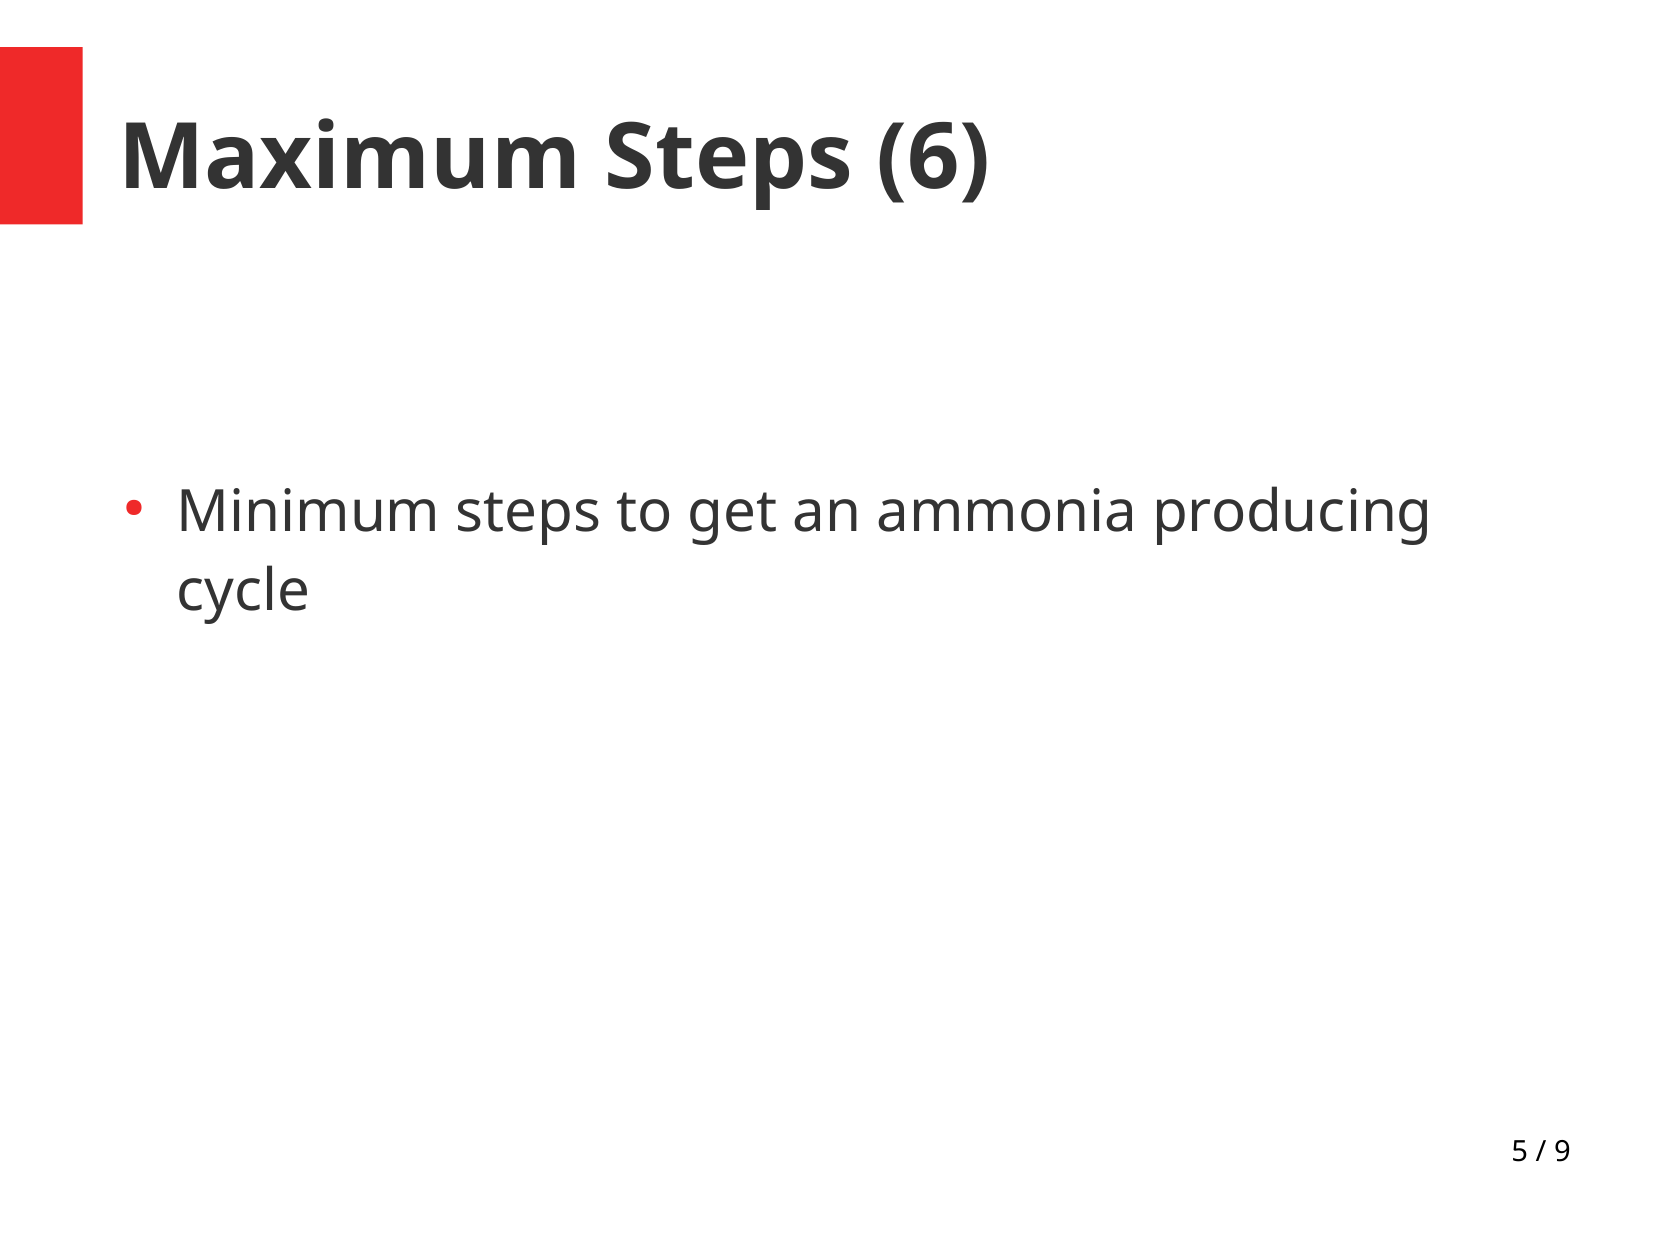

# Maximum Steps (6)
Minimum steps to get an ammonia producing cycle
5